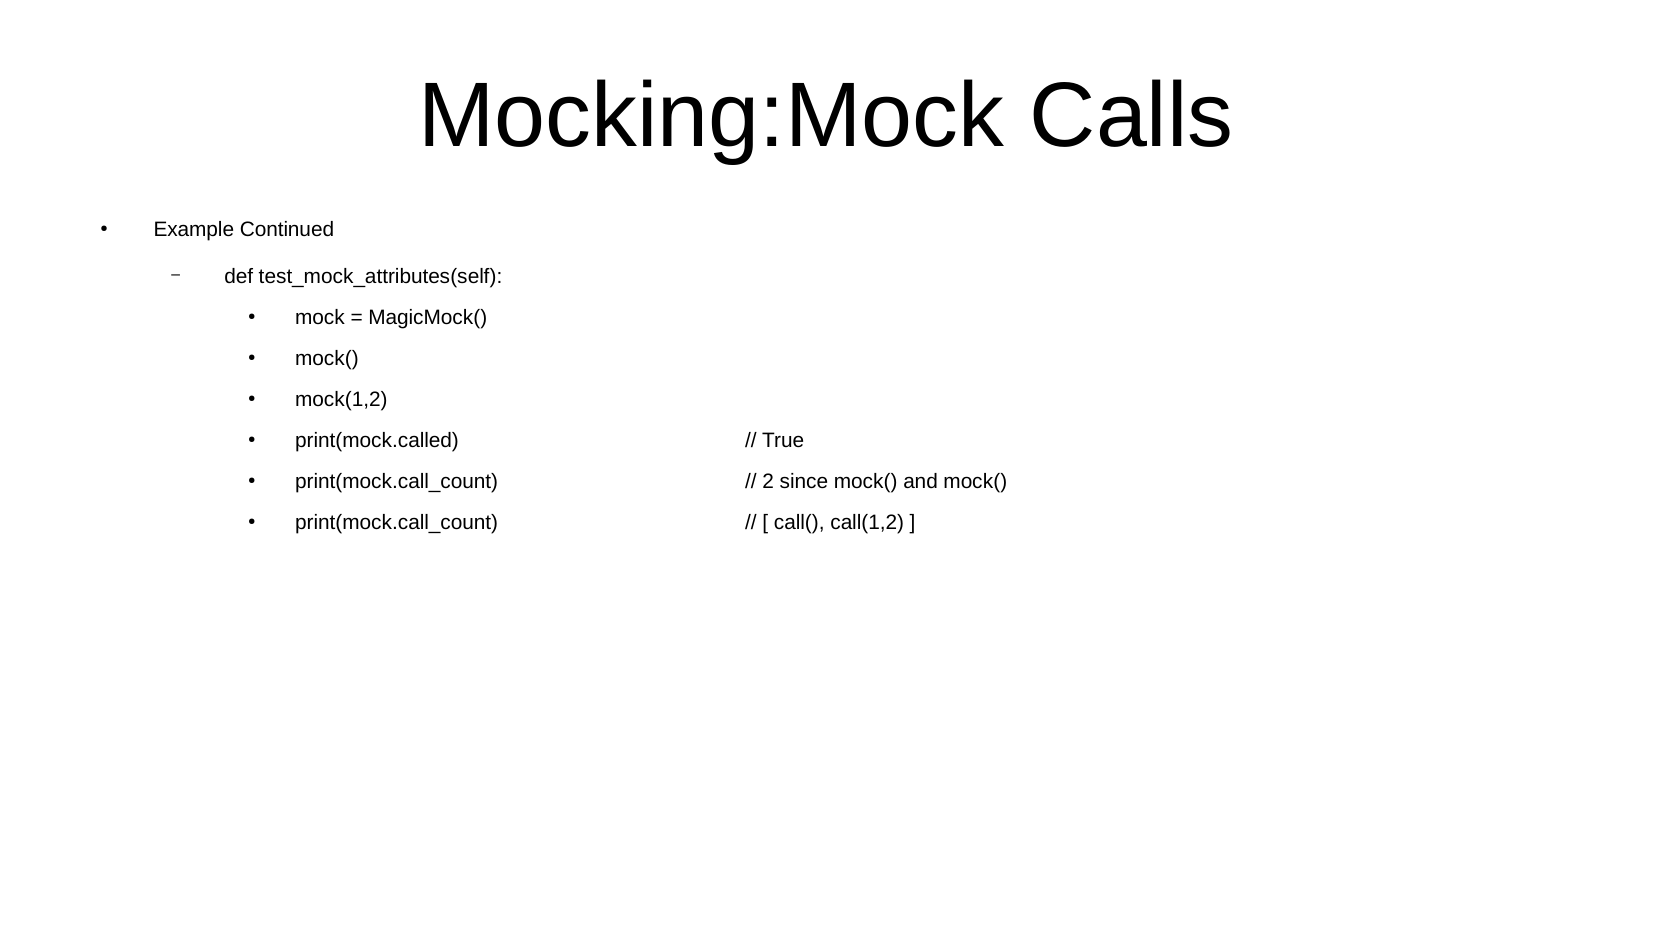

# Mocking:Mock Calls
Example Continued
def test_mock_attributes(self):
mock = MagicMock()
mock()
mock(1,2)
print(mock.called)				// True
print(mock.call_count)				// 2 since mock() and mock()
print(mock.call_count)				// [ call(), call(1,2) ]